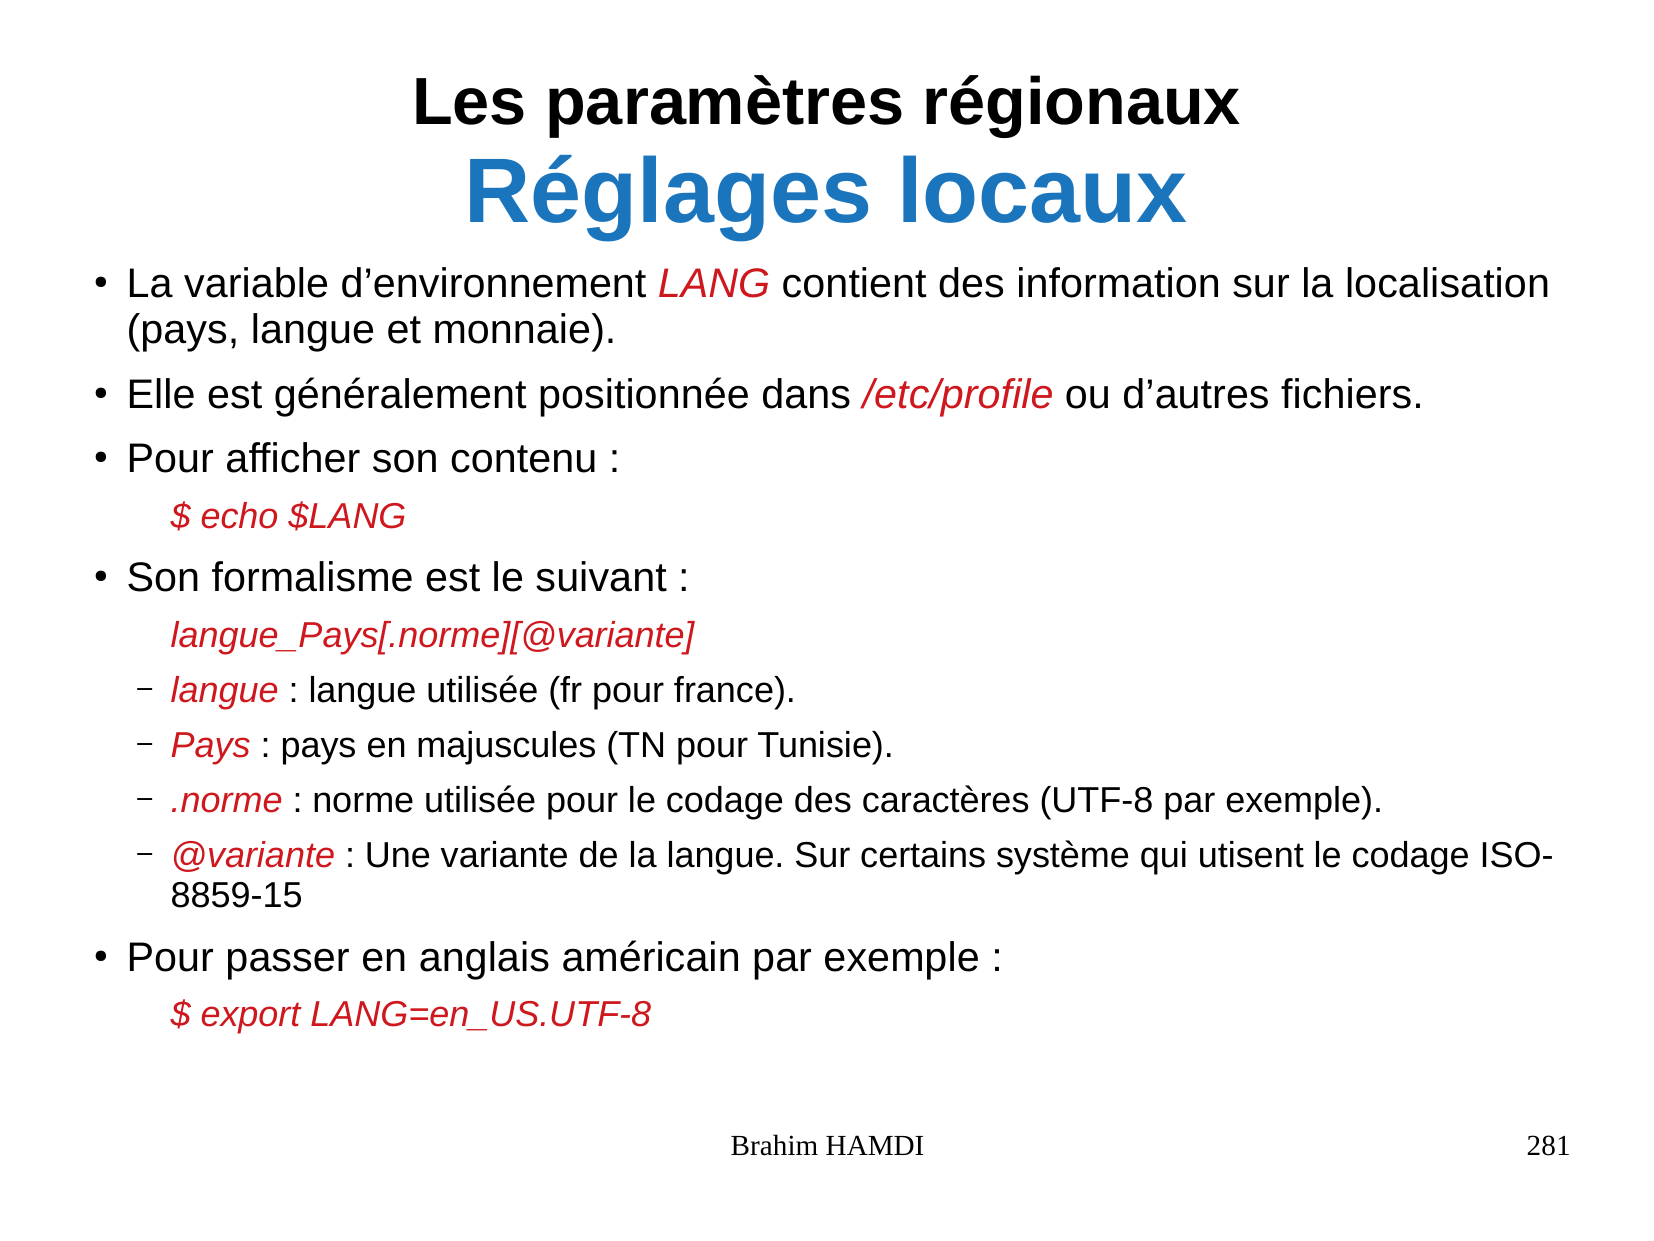

# Les paramètres régionaux Réglages locaux
La variable d’environnement LANG contient des information sur la localisation (pays, langue et monnaie).
Elle est généralement positionnée dans /etc/profile ou d’autres fichiers.
Pour afficher son contenu :
$ echo $LANG
Son formalisme est le suivant :
langue_Pays[.norme][@variante]
langue : langue utilisée (fr pour france).
Pays : pays en majuscules (TN pour Tunisie).
.norme : norme utilisée pour le codage des caractères (UTF-8 par exemple).
@variante : Une variante de la langue. Sur certains système qui utisent le codage ISO-8859-15
Pour passer en anglais américain par exemple :
$ export LANG=en_US.UTF-8
Brahim HAMDI
281